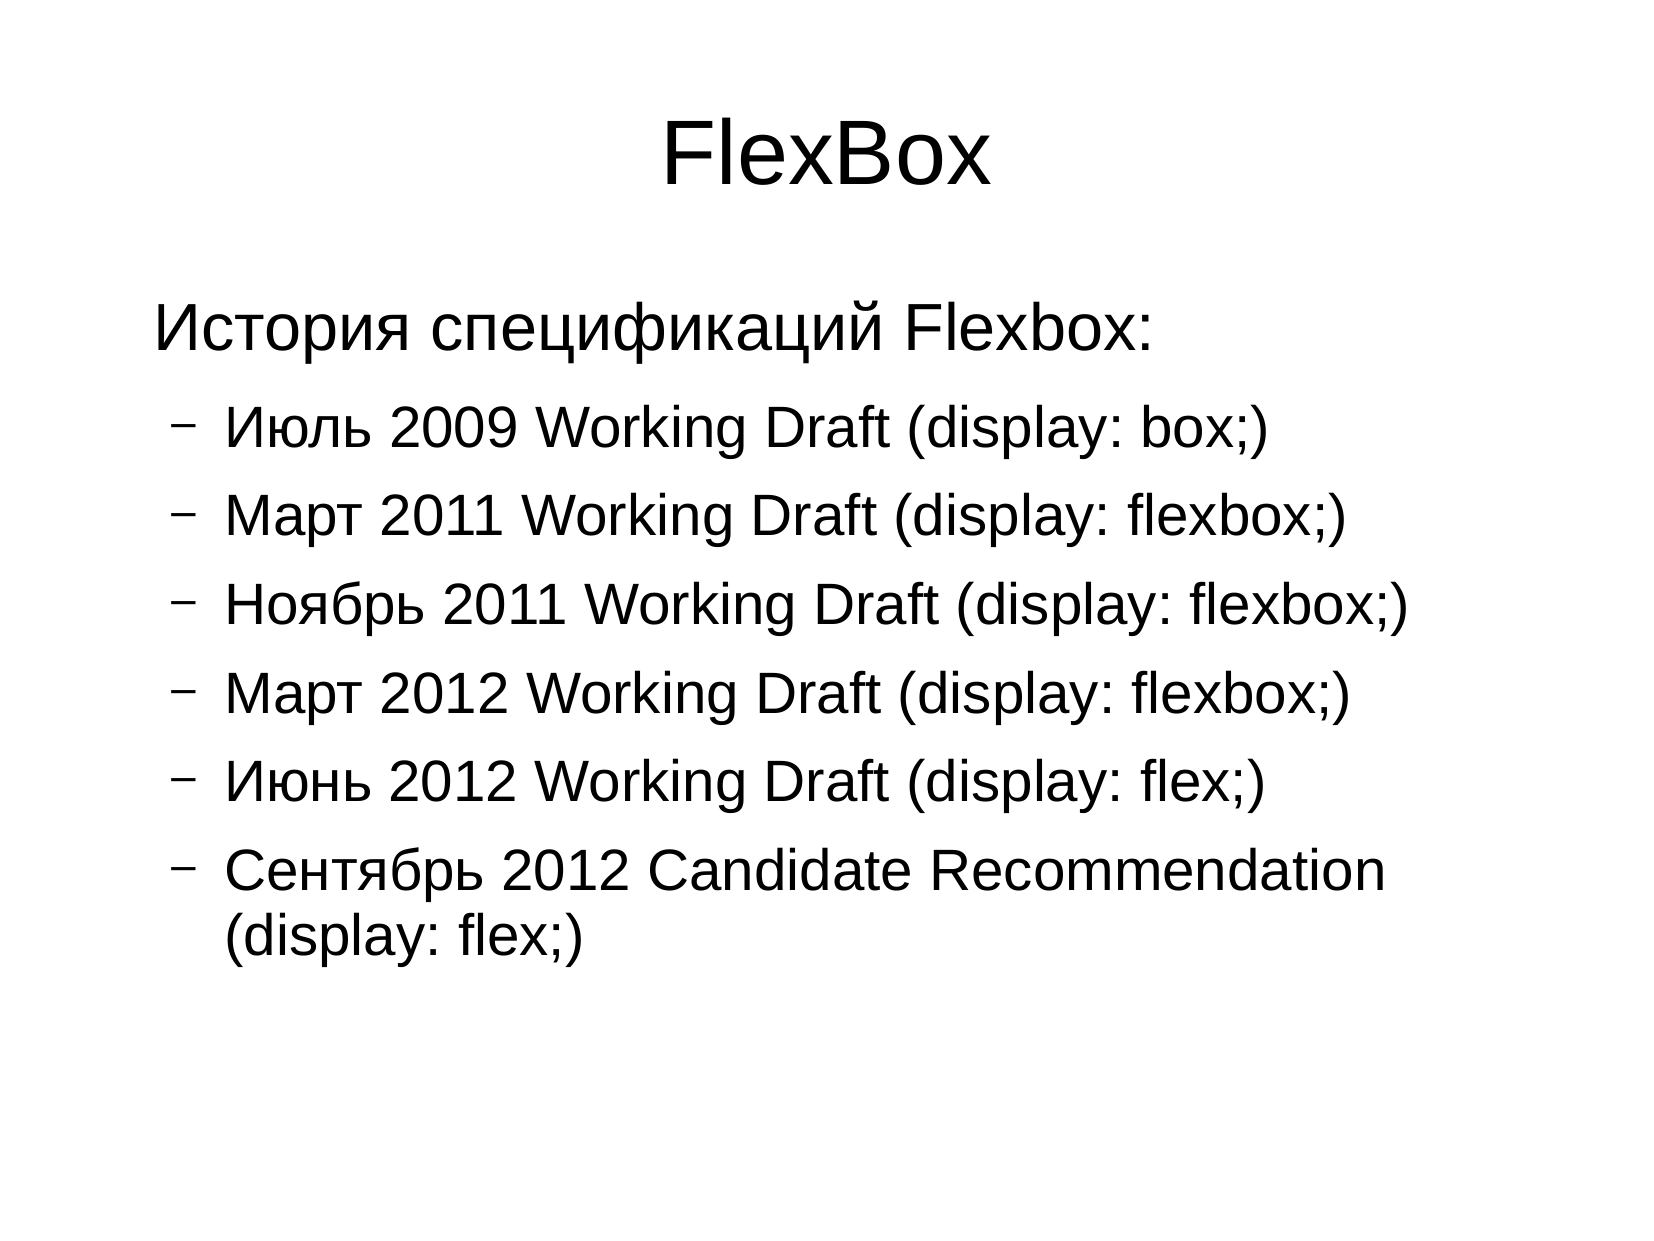

# FlexBox
История спецификаций Flexbox:
Июль 2009 Working Draft (display: box;)
Март 2011 Working Draft (display: flexbox;)
Ноябрь 2011 Working Draft (display: flexbox;)
Март 2012 Working Draft (display: flexbox;)
Июнь 2012 Working Draft (display: flex;)
Сентябрь 2012 Candidate Recommendation (display: flex;)